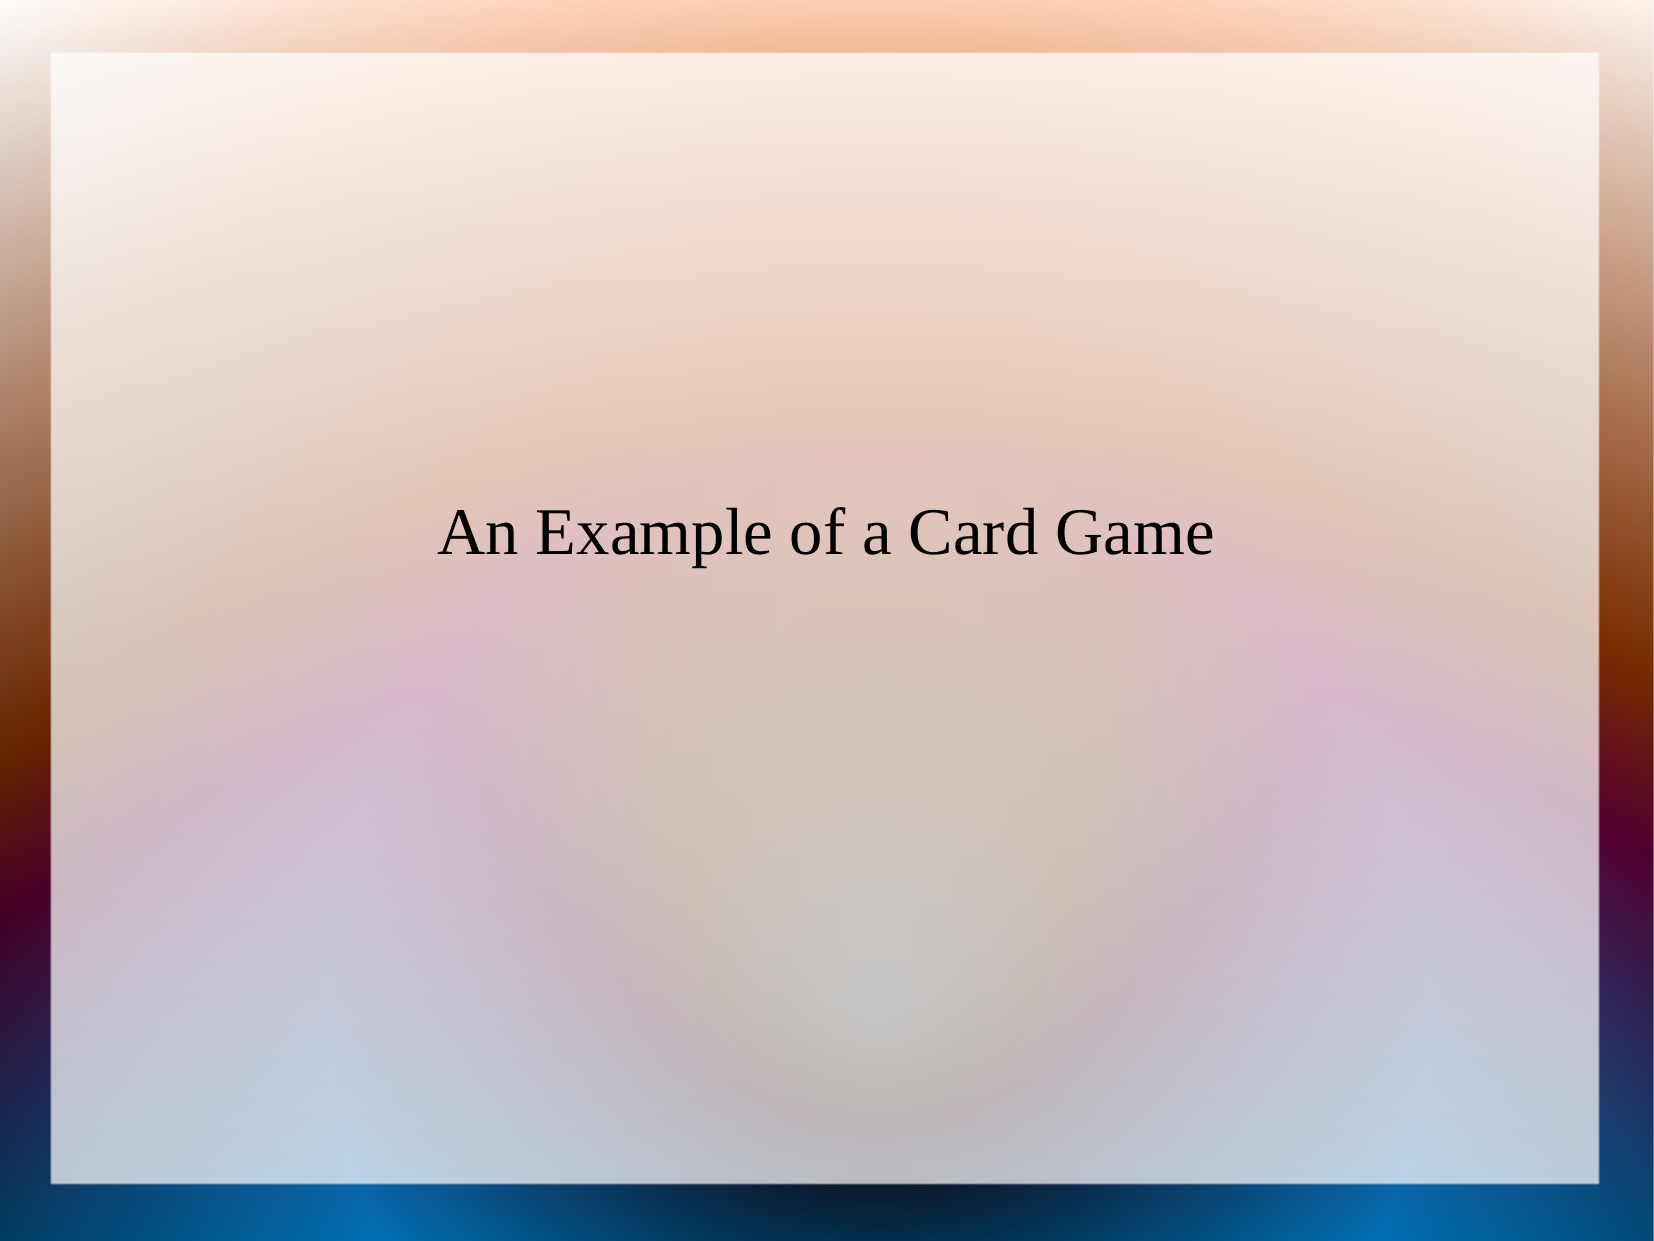

# An Example of a Card Game